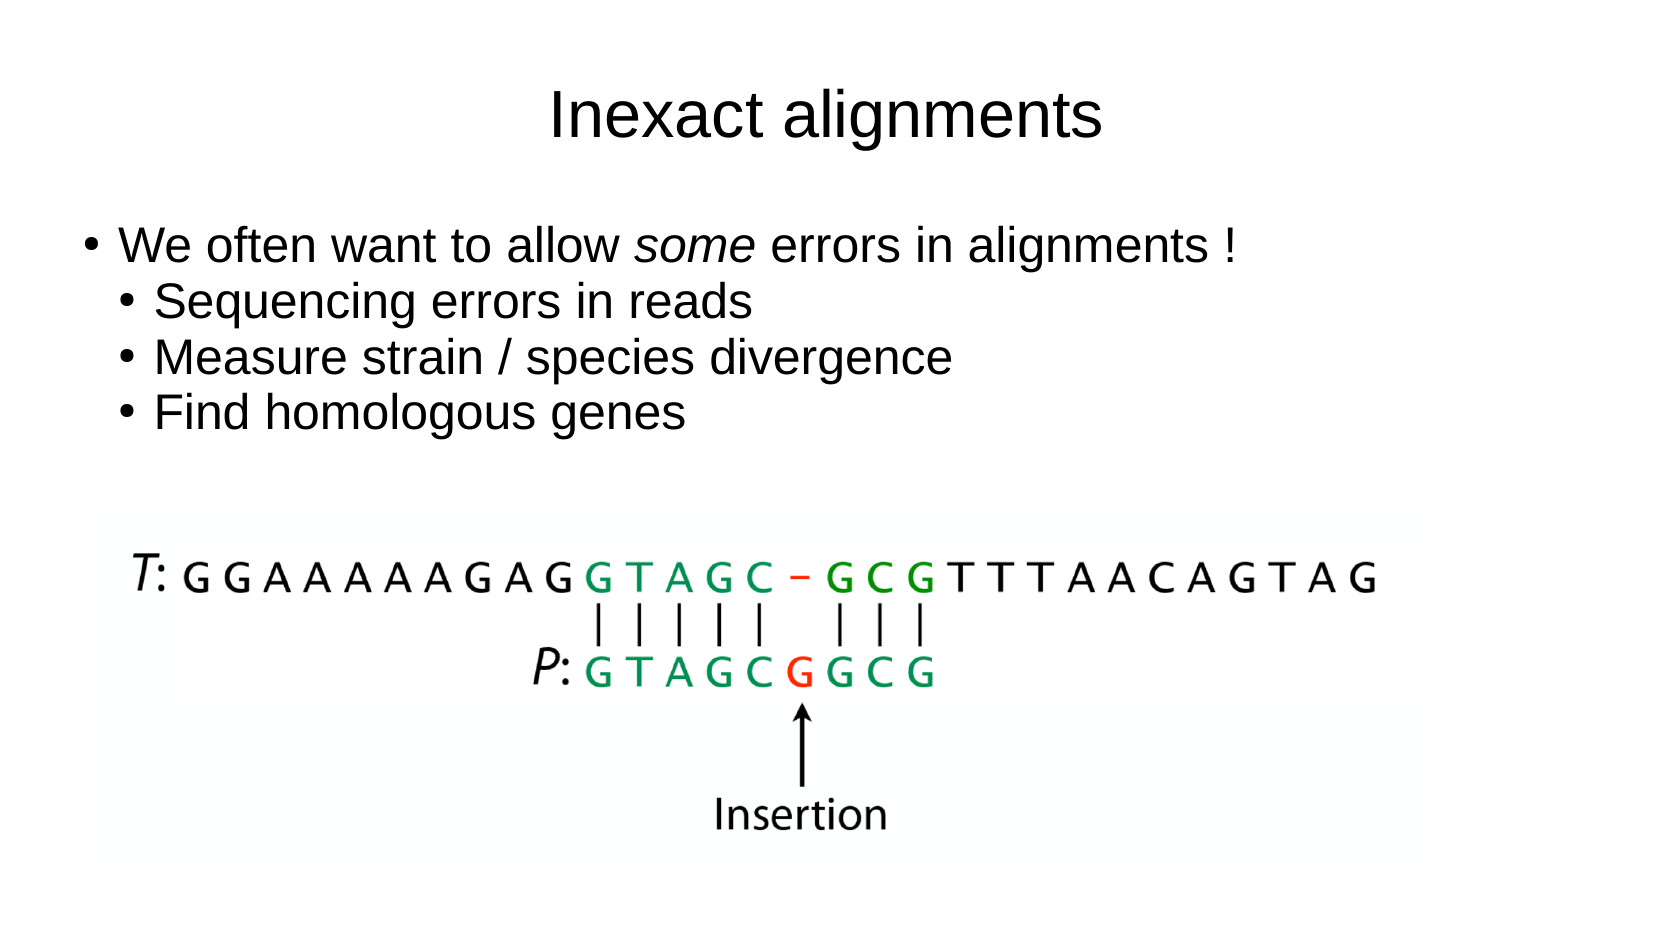

# Inexact alignments
We often want to allow some errors in alignments !
Sequencing errors in reads
Measure strain / species divergence
Find homologous genes